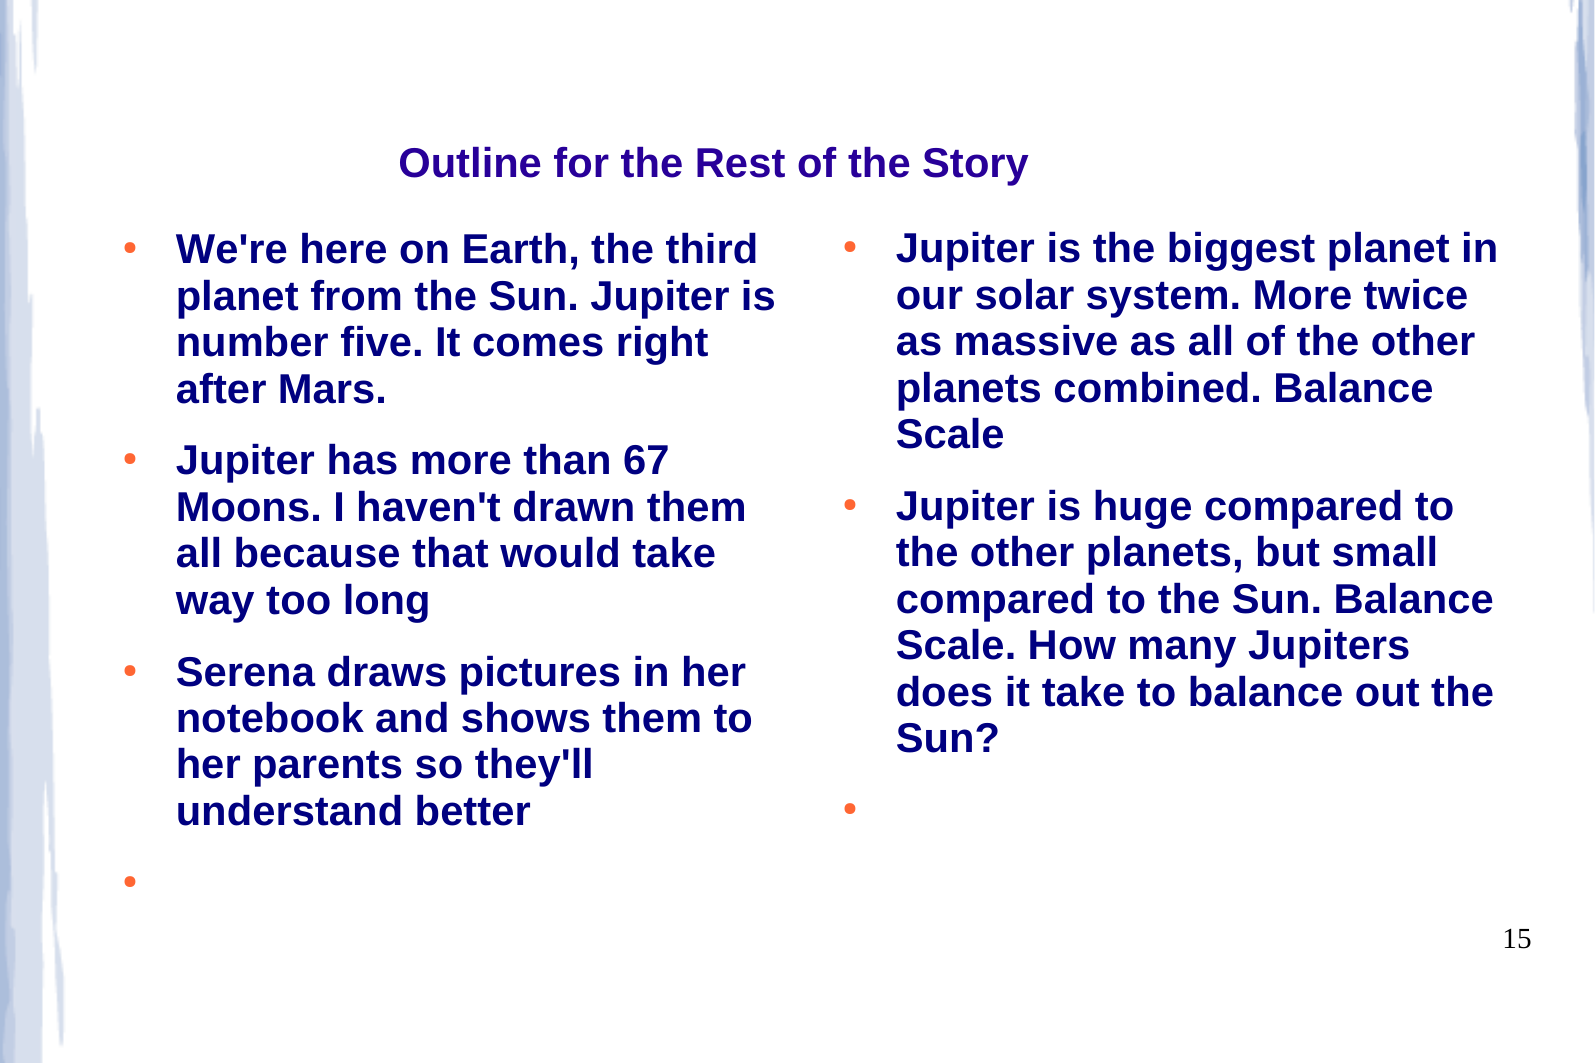

# Outline for the Rest of the Story
Jupiter is the biggest planet in our solar system. More twice as massive as all of the other planets combined. Balance Scale
Jupiter is huge compared to the other planets, but small compared to the Sun. Balance Scale. How many Jupiters does it take to balance out the Sun?
We're here on Earth, the third planet from the Sun. Jupiter is number five. It comes right after Mars.
Jupiter has more than 67 Moons. I haven't drawn them all because that would take way too long
Serena draws pictures in her notebook and shows them to her parents so they'll understand better
15